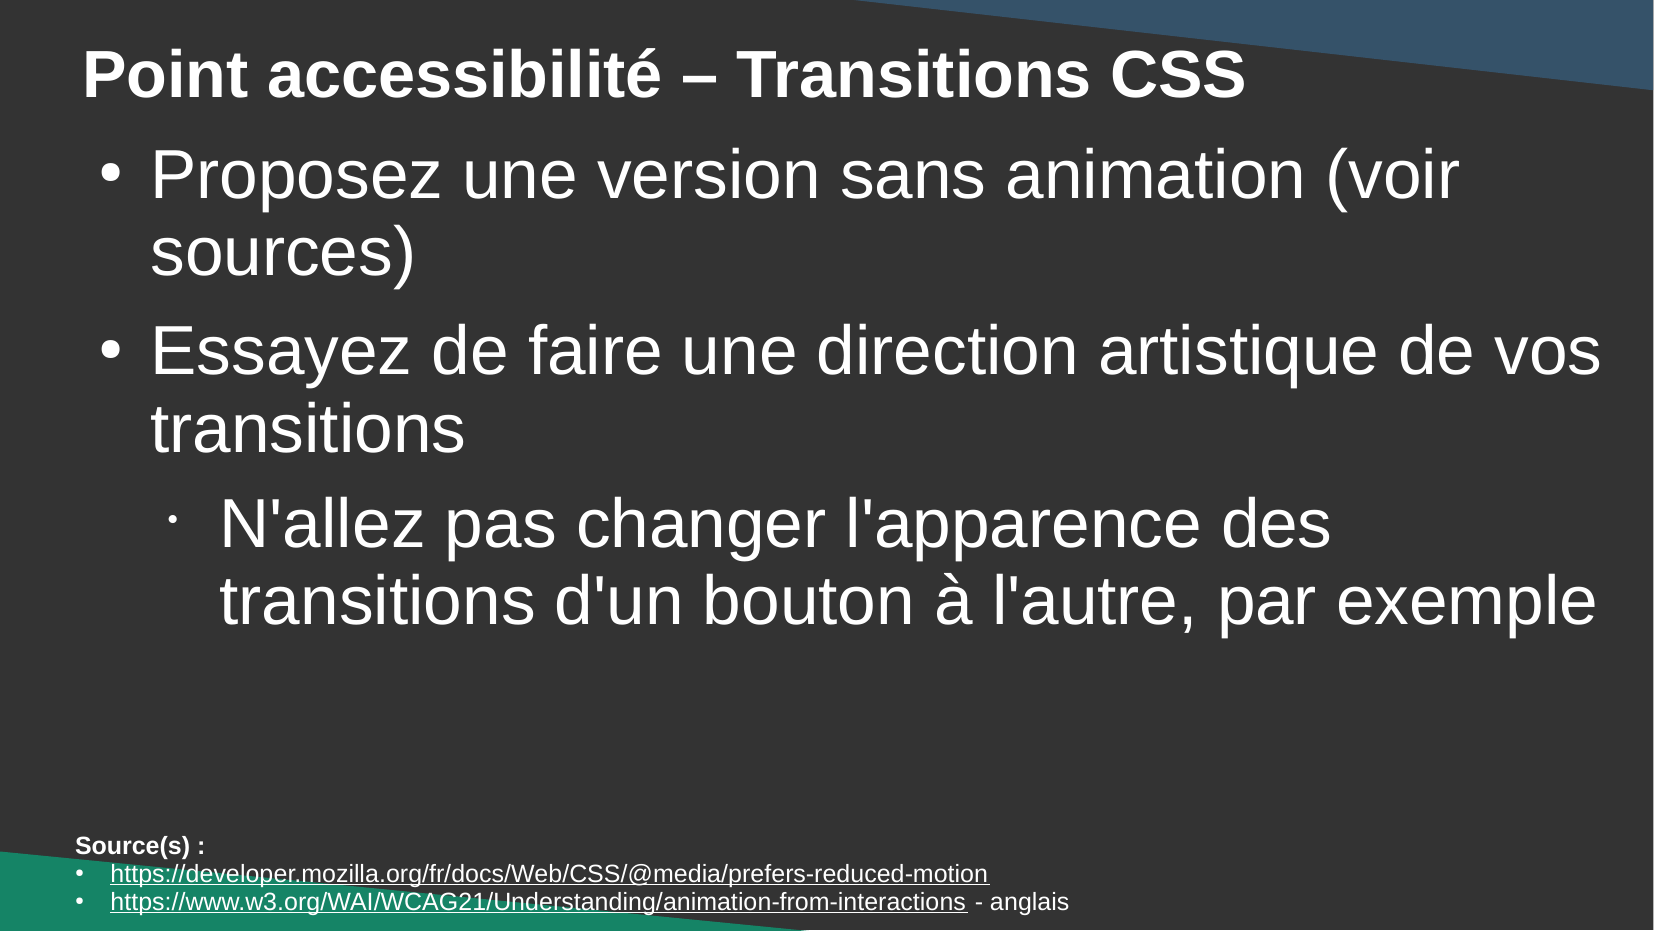

# Point accessibilité – Transitions CSS
Proposez une version sans animation (voir sources)
Essayez de faire une direction artistique de vos transitions
N'allez pas changer l'apparence des transitions d'un bouton à l'autre, par exemple
Source(s) :
https://developer.mozilla.org/fr/docs/Web/CSS/@media/prefers-reduced-motion
https://www.w3.org/WAI/WCAG21/Understanding/animation-from-interactions - anglais